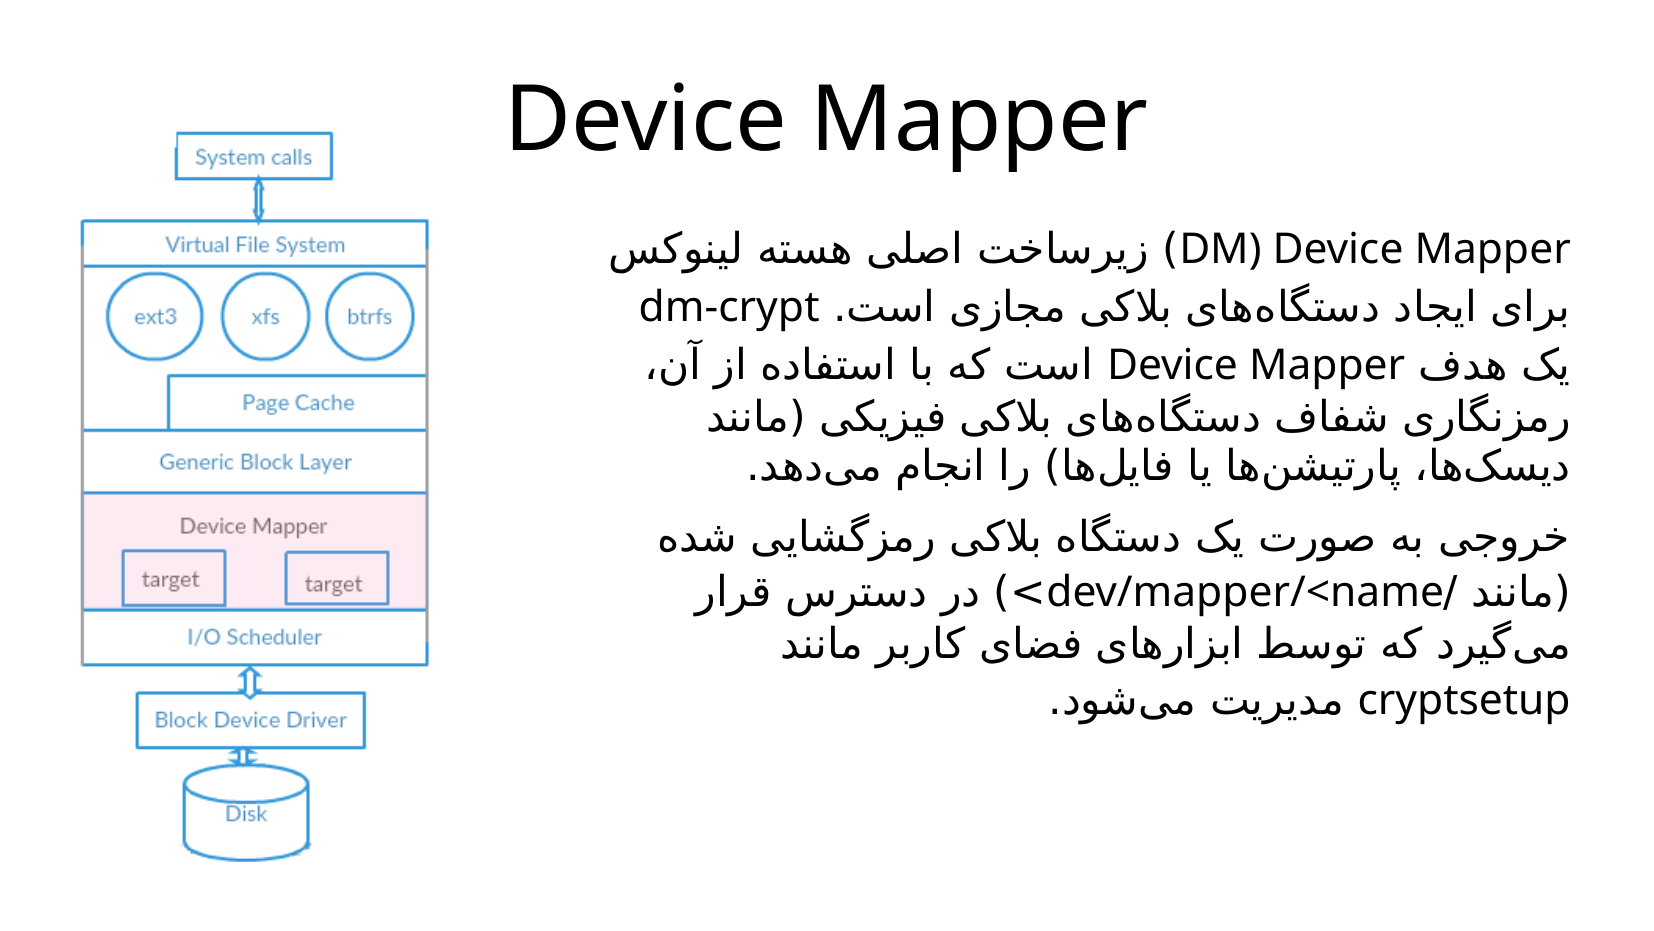

# Device Mapper
DM) Device Mapper) زیرساخت اصلی هسته لینوکس برای ایجاد دستگاه‌های بلاکی مجازی است. dm-crypt یک هدف Device Mapper است که با استفاده از آن، رمزنگاری شفاف دستگاه‌های بلاکی فیزیکی (مانند دیسک‌ها، پارتیشن‌ها یا فایل‌ها) را انجام می‌دهد.
خروجی به صورت یک دستگاه بلاکی رمزگشایی شده (مانند /dev/mapper/<name>) در دسترس قرار می‌گیرد که توسط ابزارهای فضای کاربر مانند cryptsetup مدیریت می‌شود.